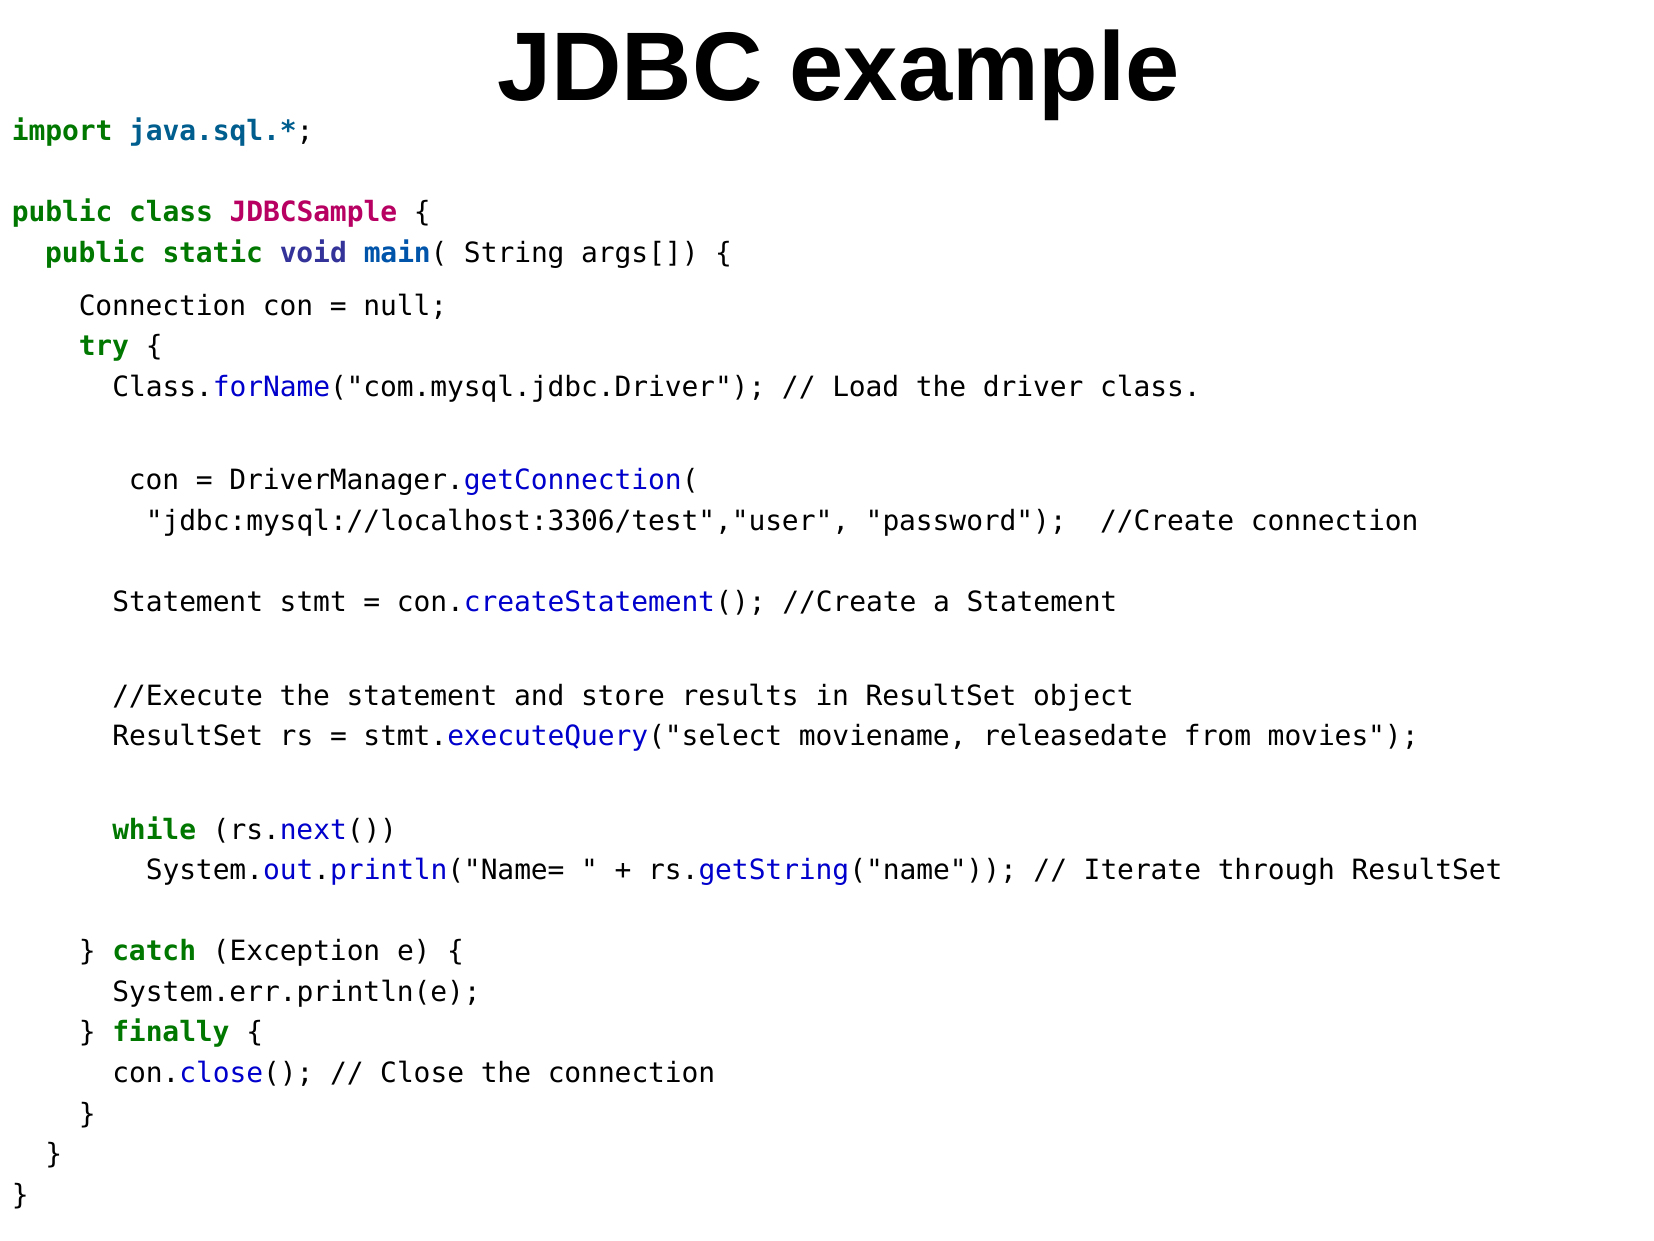

# JDBC example
import java.sql.*;
public class JDBCSample {
 public static void main( String args[]) {
 Connection con = null;
 try {
 Class.forName("com.mysql.jdbc.Driver"); // Load the driver class.
 con = DriverManager.getConnection(
 "jdbc:mysql://localhost:3306/test","user", "password"); //Create connection
 Statement stmt = con.createStatement(); //Create a Statement
 //Execute the statement and store results in ResultSet object
 ResultSet rs = stmt.executeQuery("select moviename, releasedate from movies");
 while (rs.next())
 System.out.println("Name= " + rs.getString("name")); // Iterate through ResultSet
 } catch (Exception e) {
 System.err.println(e);
 } finally {
 con.close(); // Close the connection
 }
 }
}